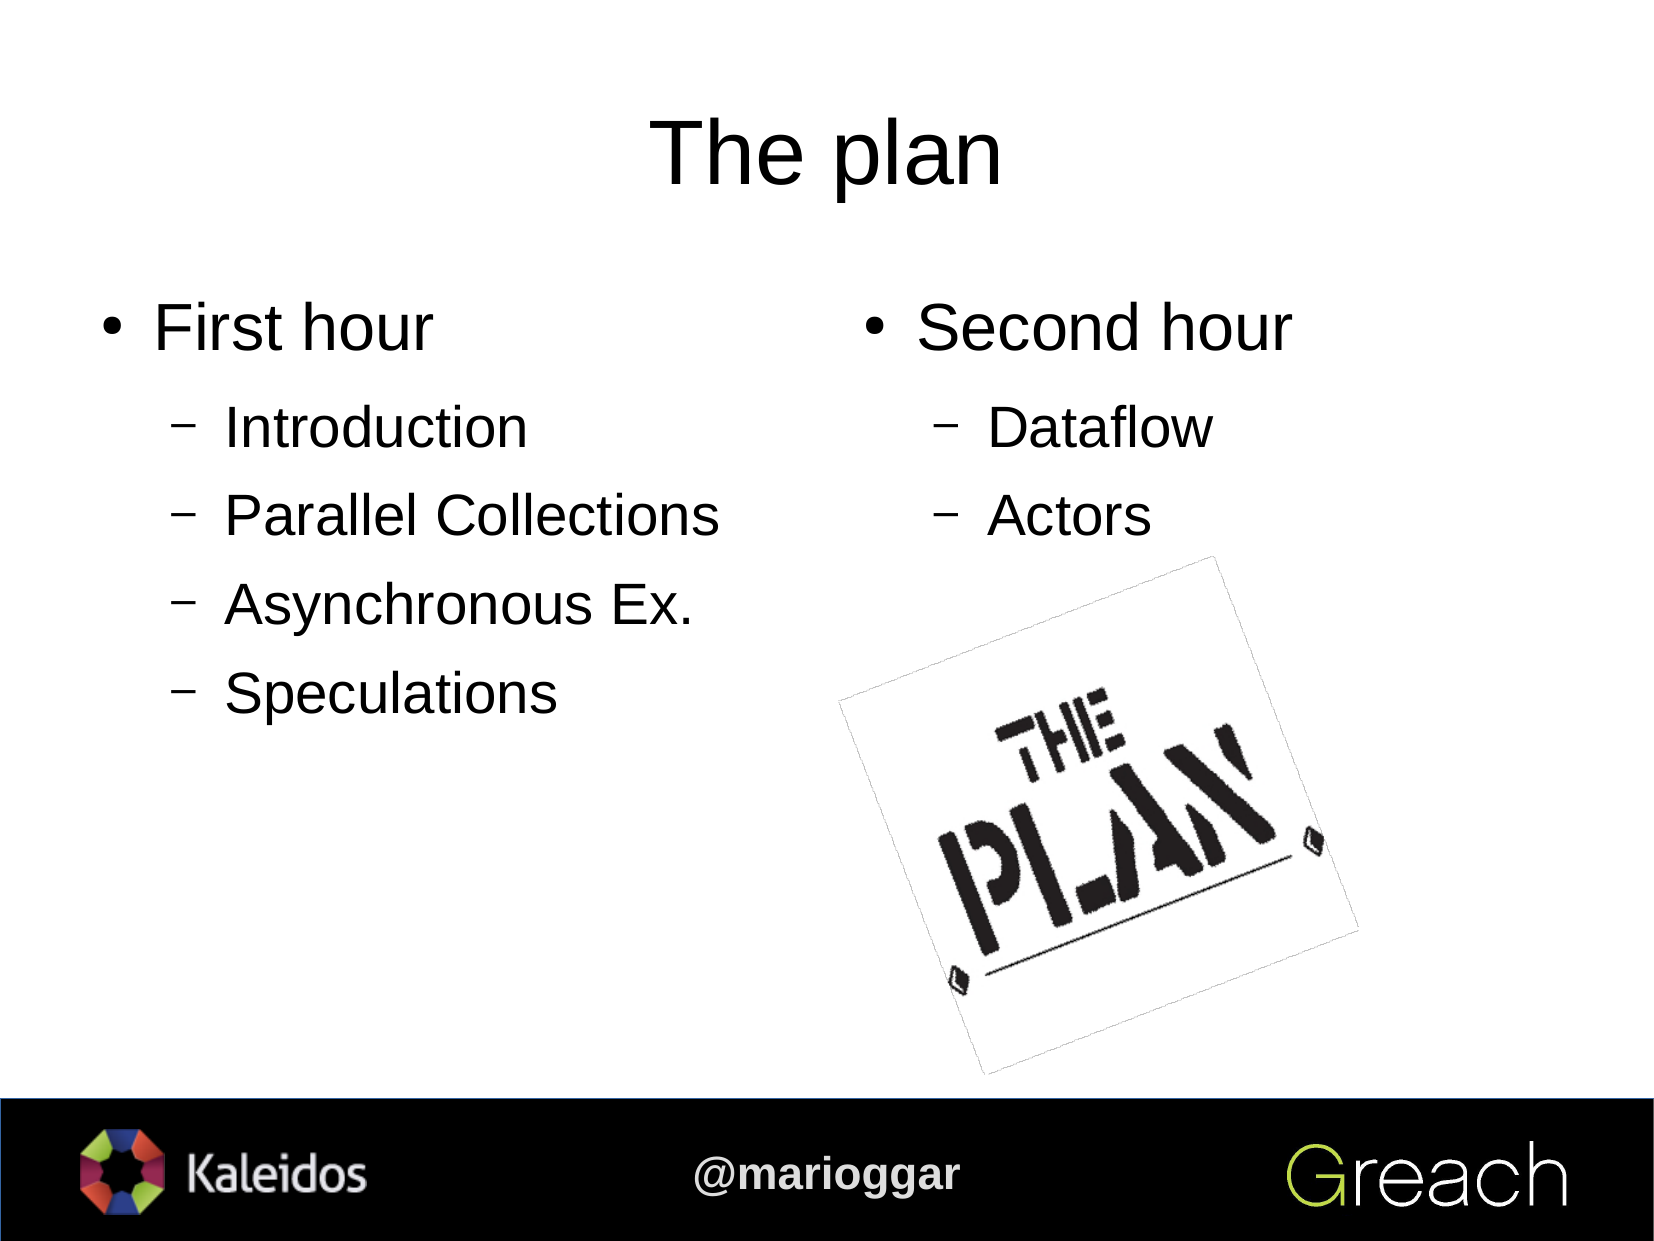

# The plan
First hour
Introduction
Parallel Collections
Asynchronous Ex.
Speculations
Second hour
Dataflow
Actors